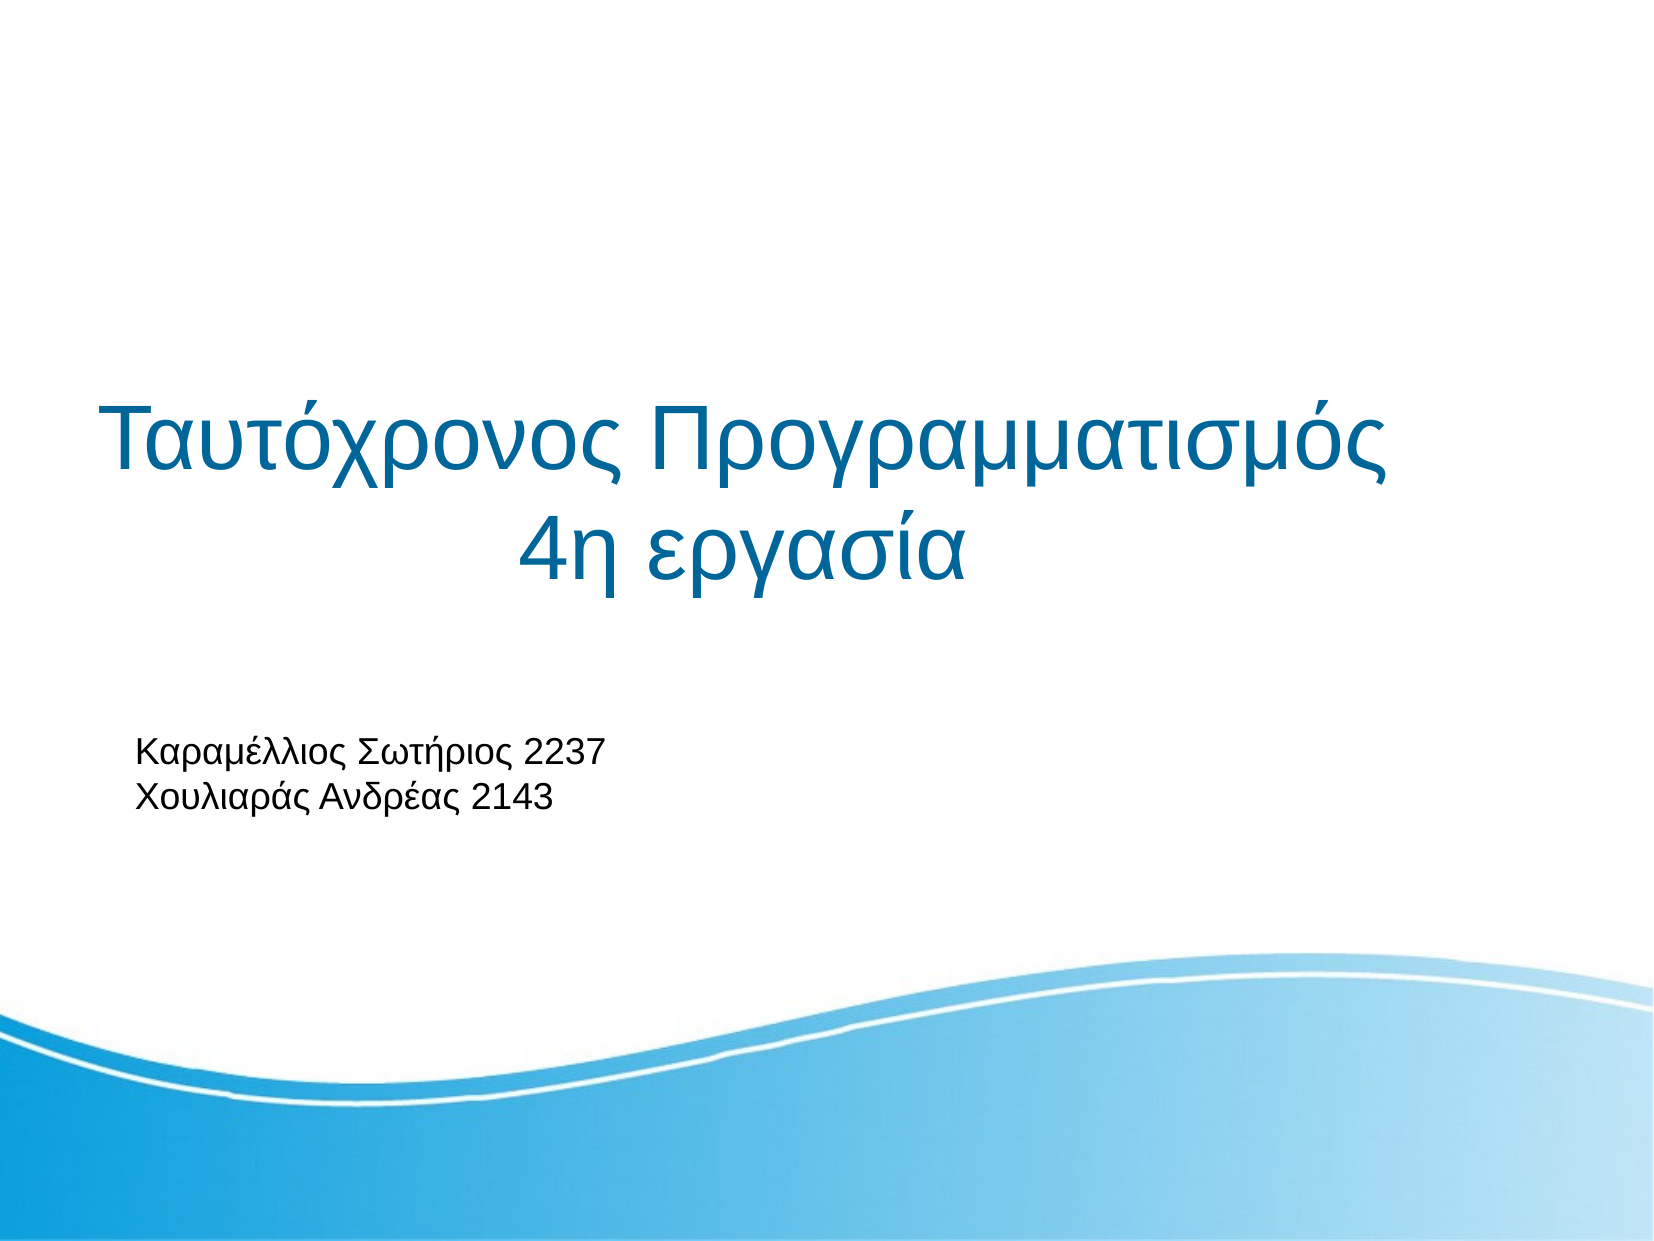

Ταυτόχρονος Προγραμματισμός
4η εργασία
Καραμέλλιος Σωτήριος 2237
Χουλιαράς Ανδρέας 2143